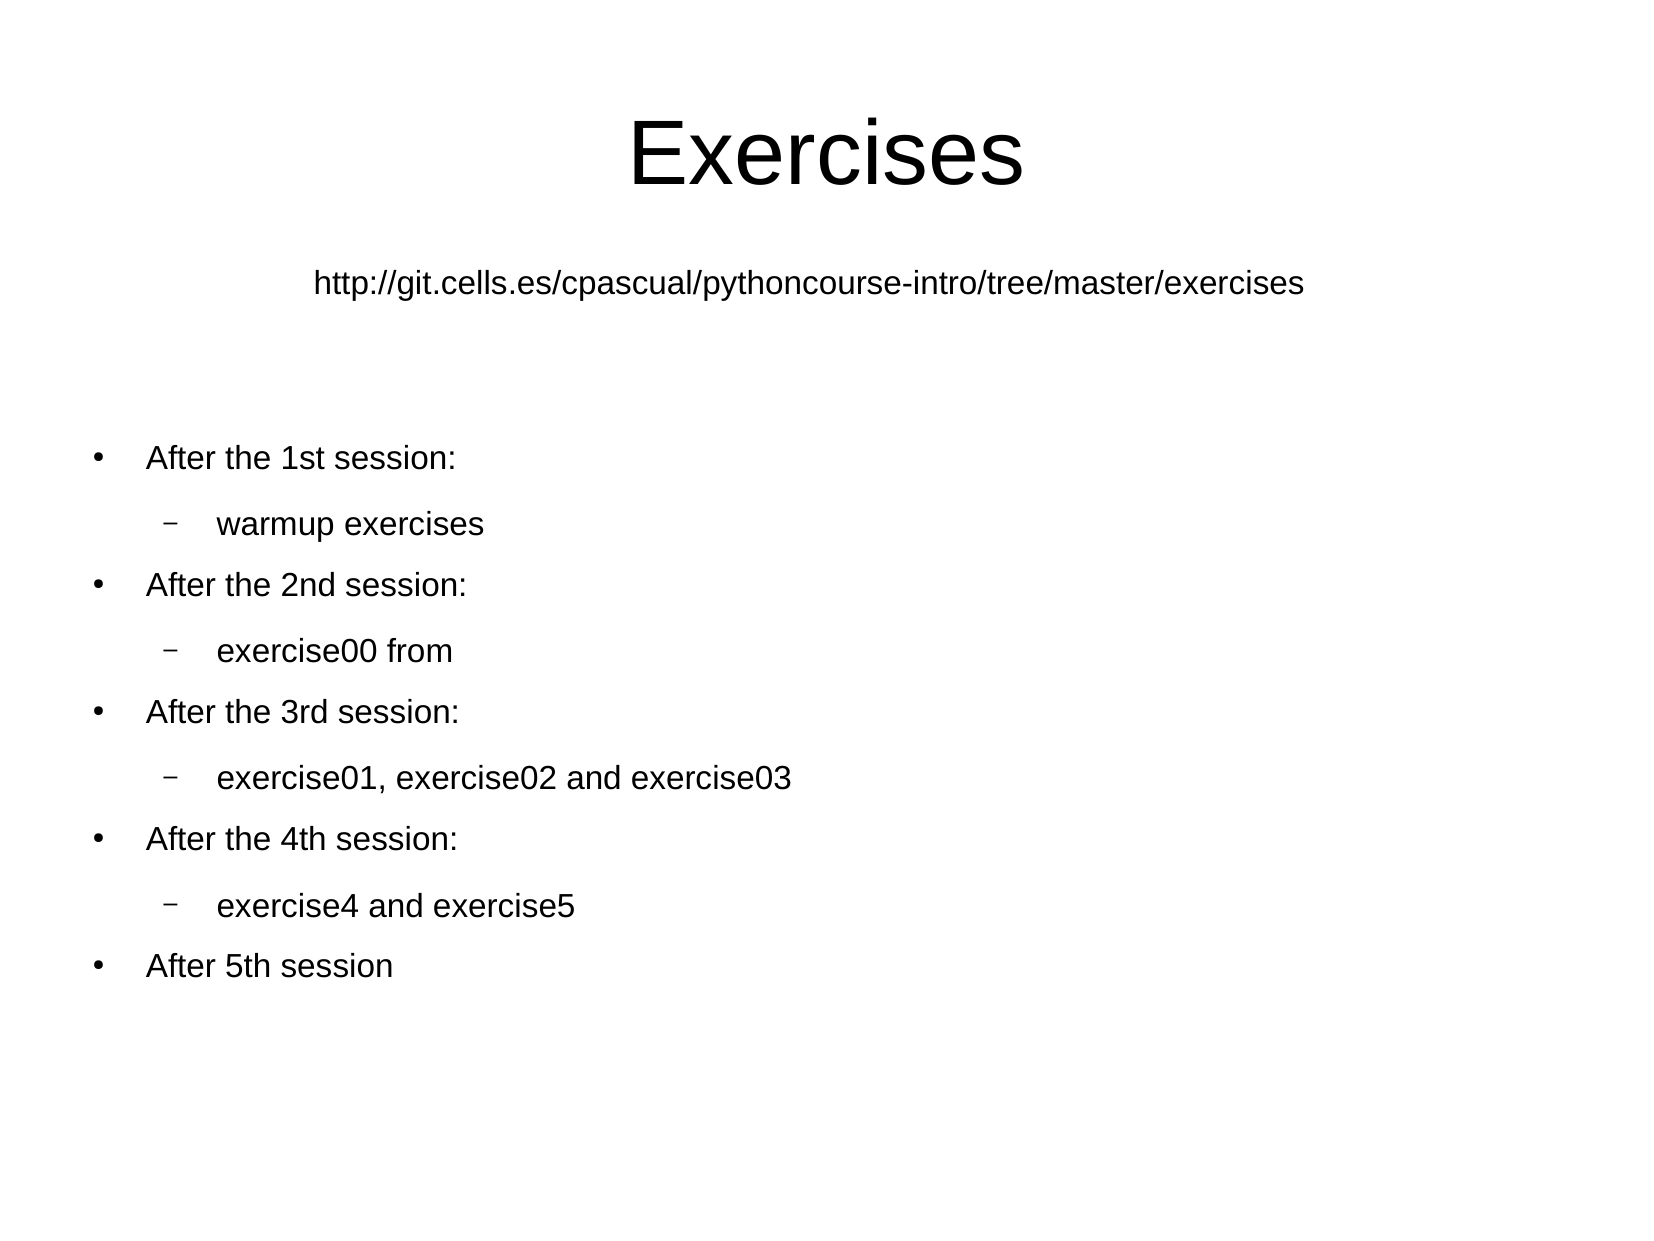

# Exercises
http://git.cells.es/cpascual/pythoncourse-intro/tree/master/exercises
After the 1st session:
warmup exercises
After the 2nd session:
exercise00 from
After the 3rd session:
exercise01, exercise02 and exercise03
After the 4th session:
exercise4 and exercise5
After 5th session